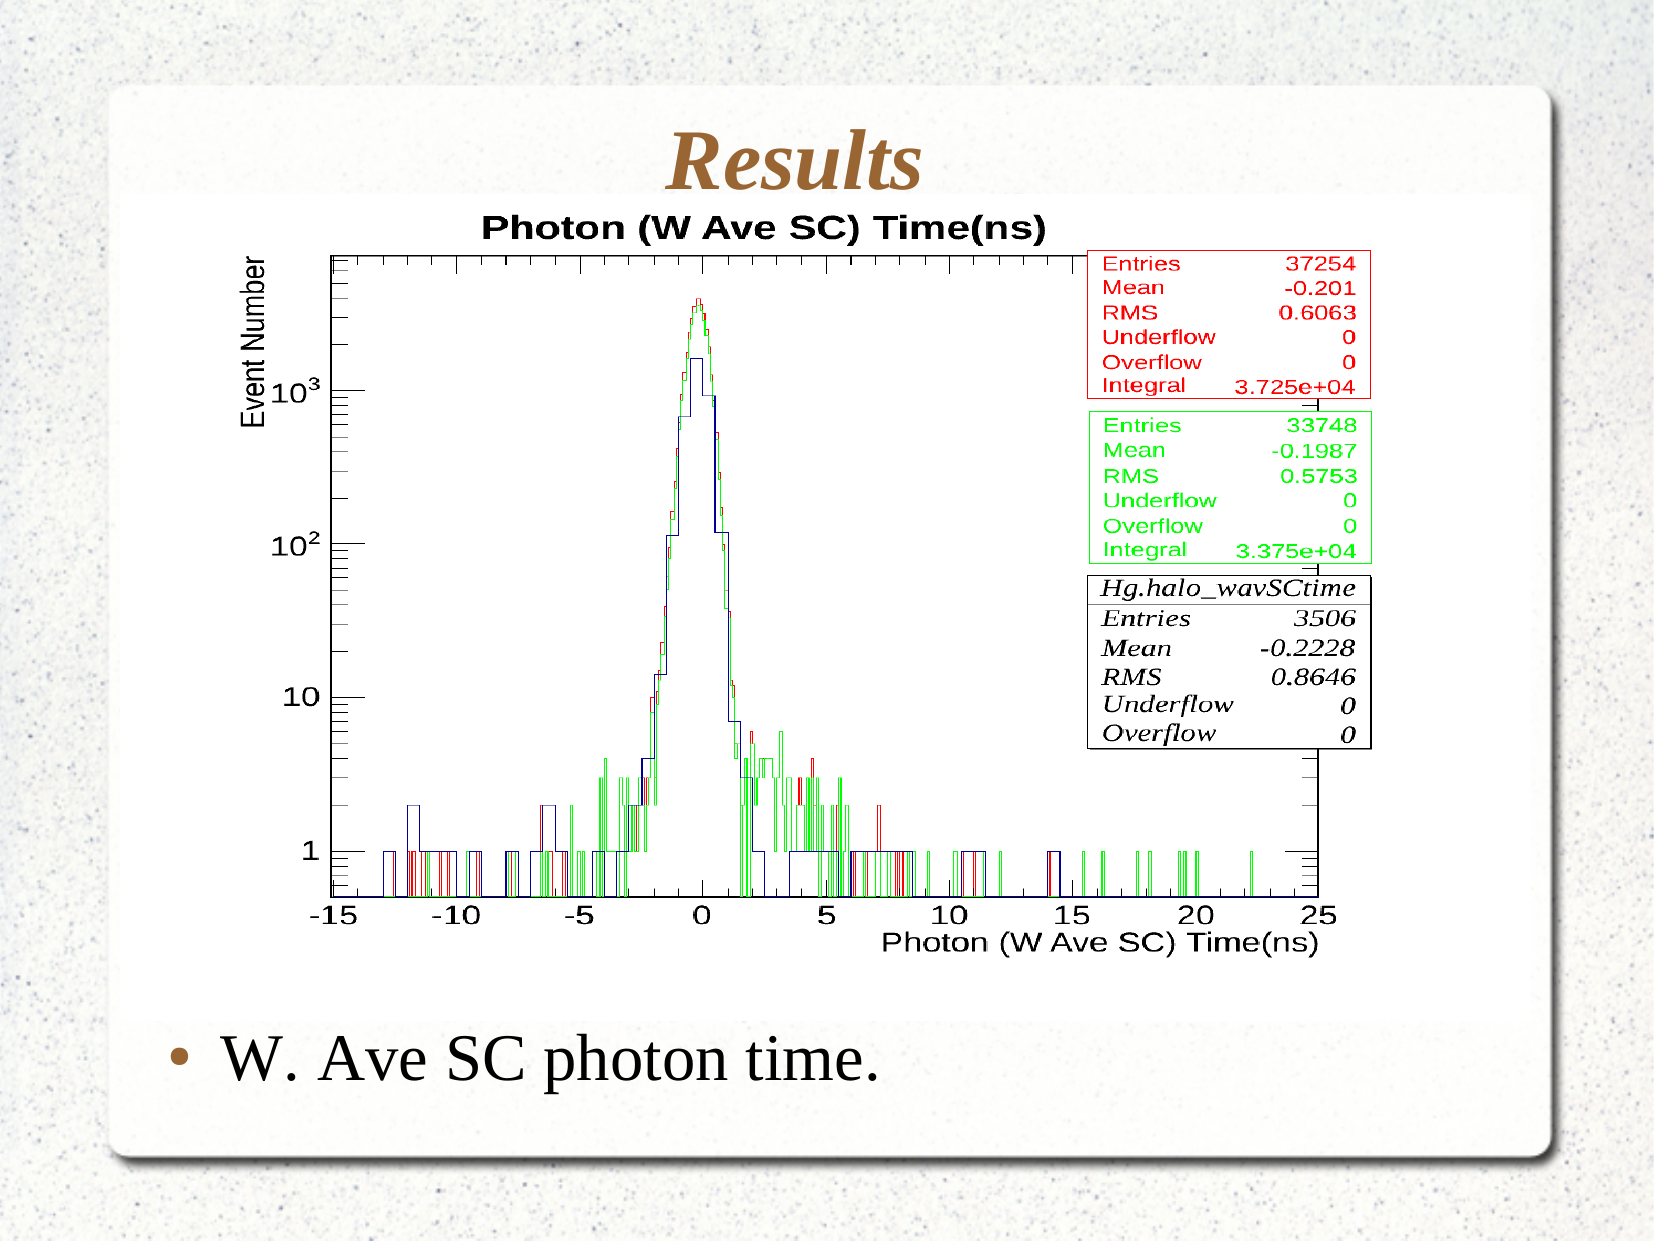

# Results
W. Ave SC photon time.